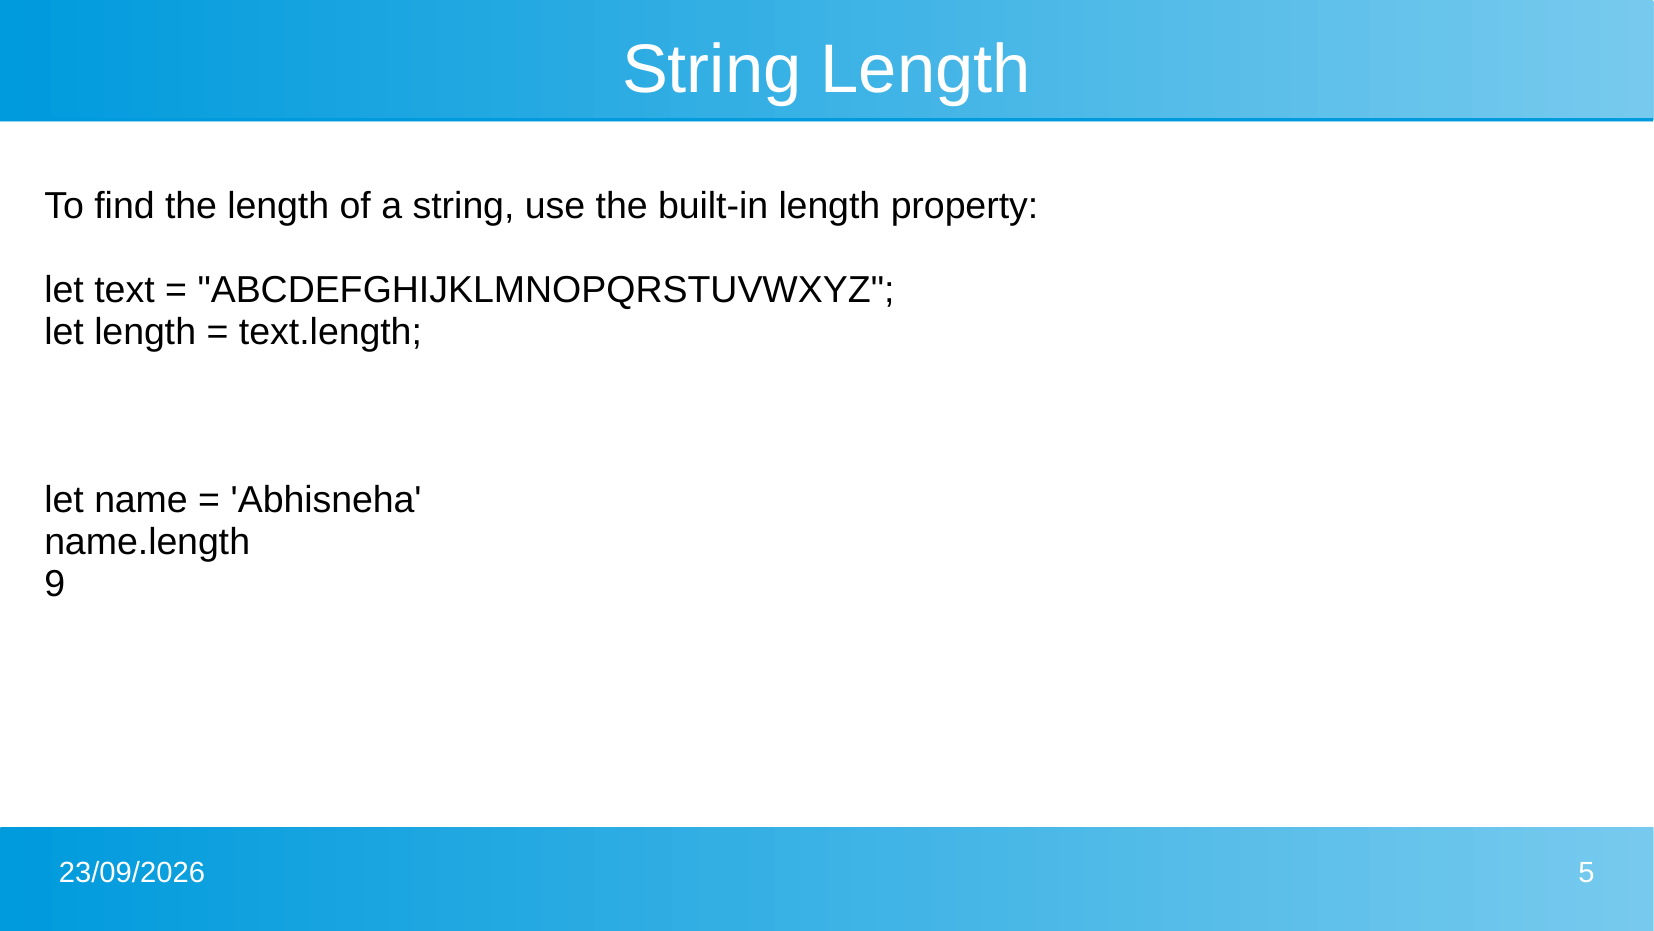

# String Length
To find the length of a string, use the built-in length property:
let text = "ABCDEFGHIJKLMNOPQRSTUVWXYZ";
let length = text.length;
let name = 'Abhisneha'
name.length
9
5